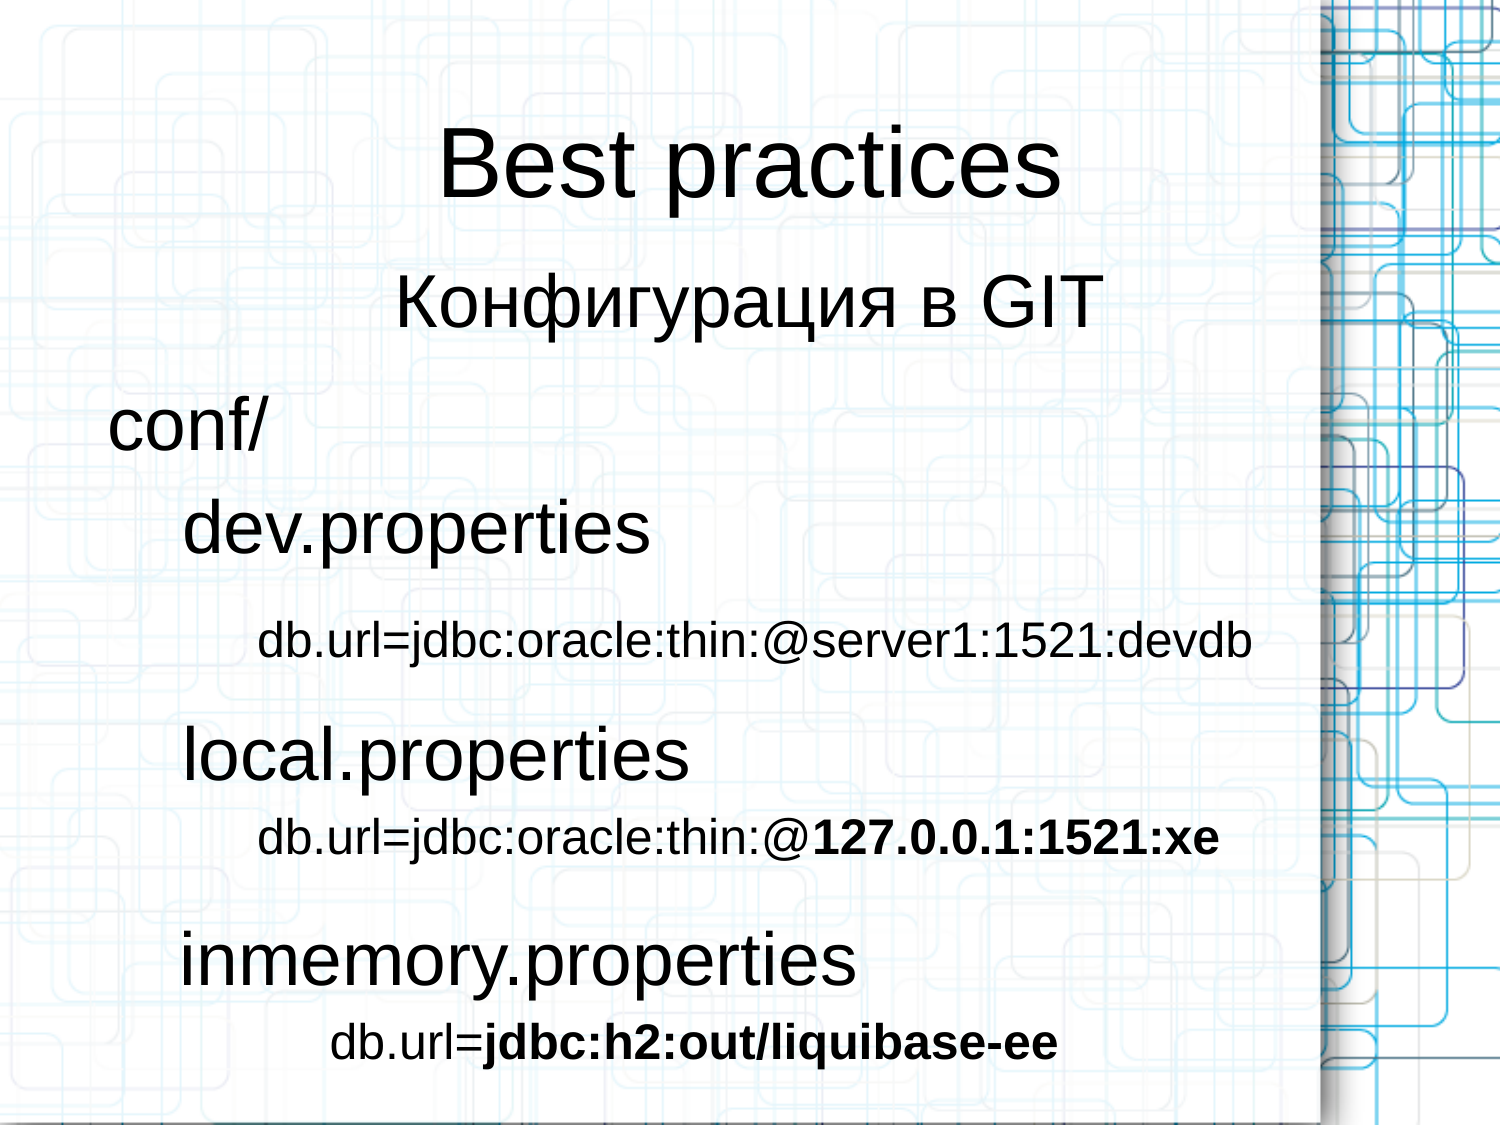

# Best practices
Конфигурация в GIT
conf/
	dev.properties
		db.url=jdbc:oracle:thin:@server1:1521:devdb
	local.properties
db.url=jdbc:oracle:thin:@127.0.0.1:1521:xe
inmemory.properties
db.url=jdbc:h2:out/liquibase-ee